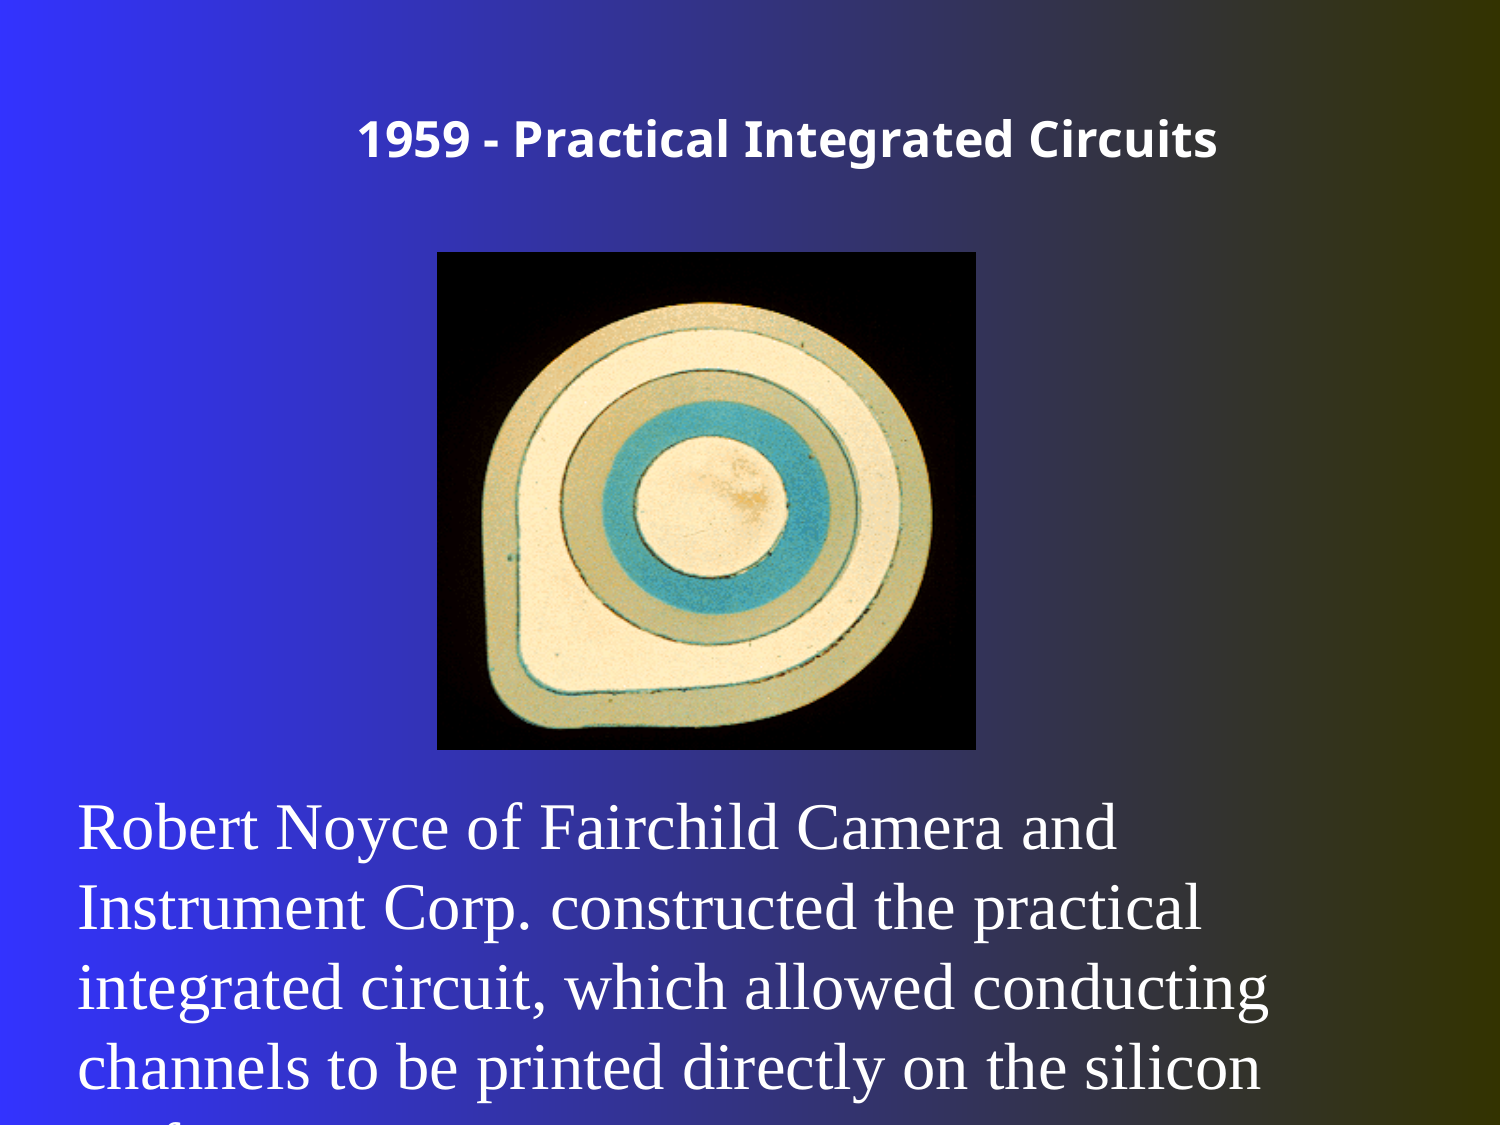

1959 - Practical Integrated Circuits
Robert Noyce of Fairchild Camera and Instrument Corp. constructed the practical integrated circuit, which allowed conducting channels to be printed directly on the silicon surface